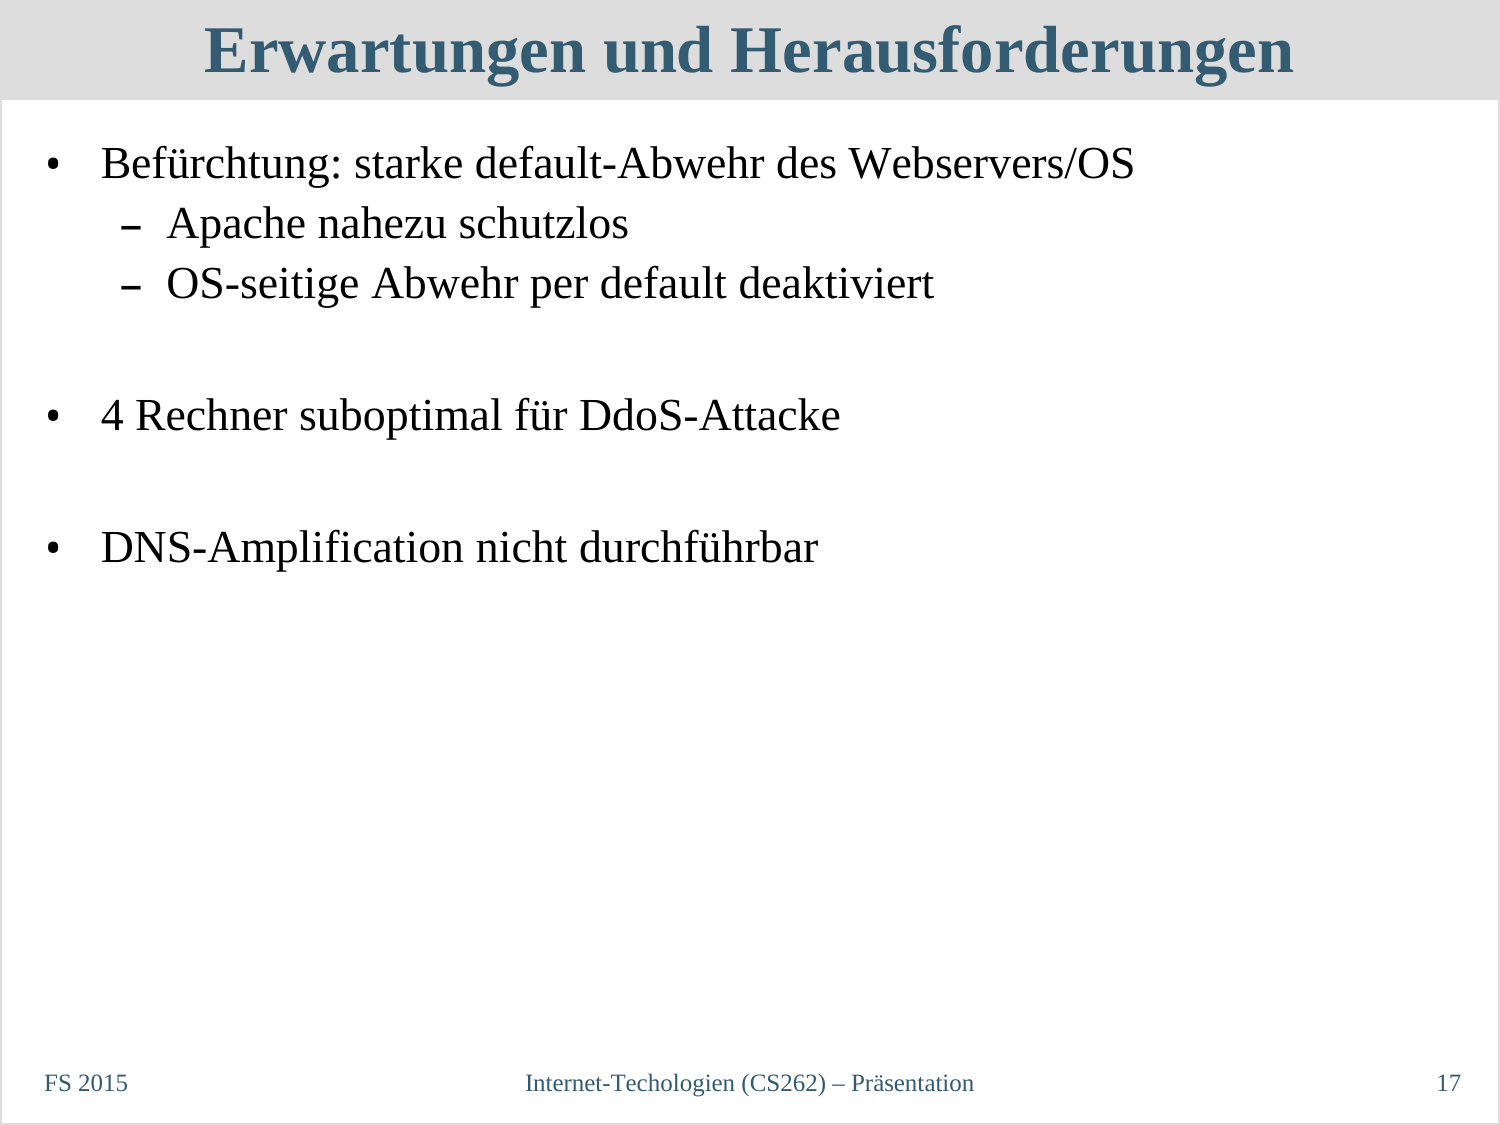

# Erwartungen und Herausforderungen
Befürchtung: starke default-Abwehr des Webservers/OS
Apache nahezu schutzlos
OS-seitige Abwehr per default deaktiviert
4 Rechner suboptimal für DdoS-Attacke
DNS-Amplification nicht durchführbar
FS 2015
Internet-Techologien (CS262) – Präsentation